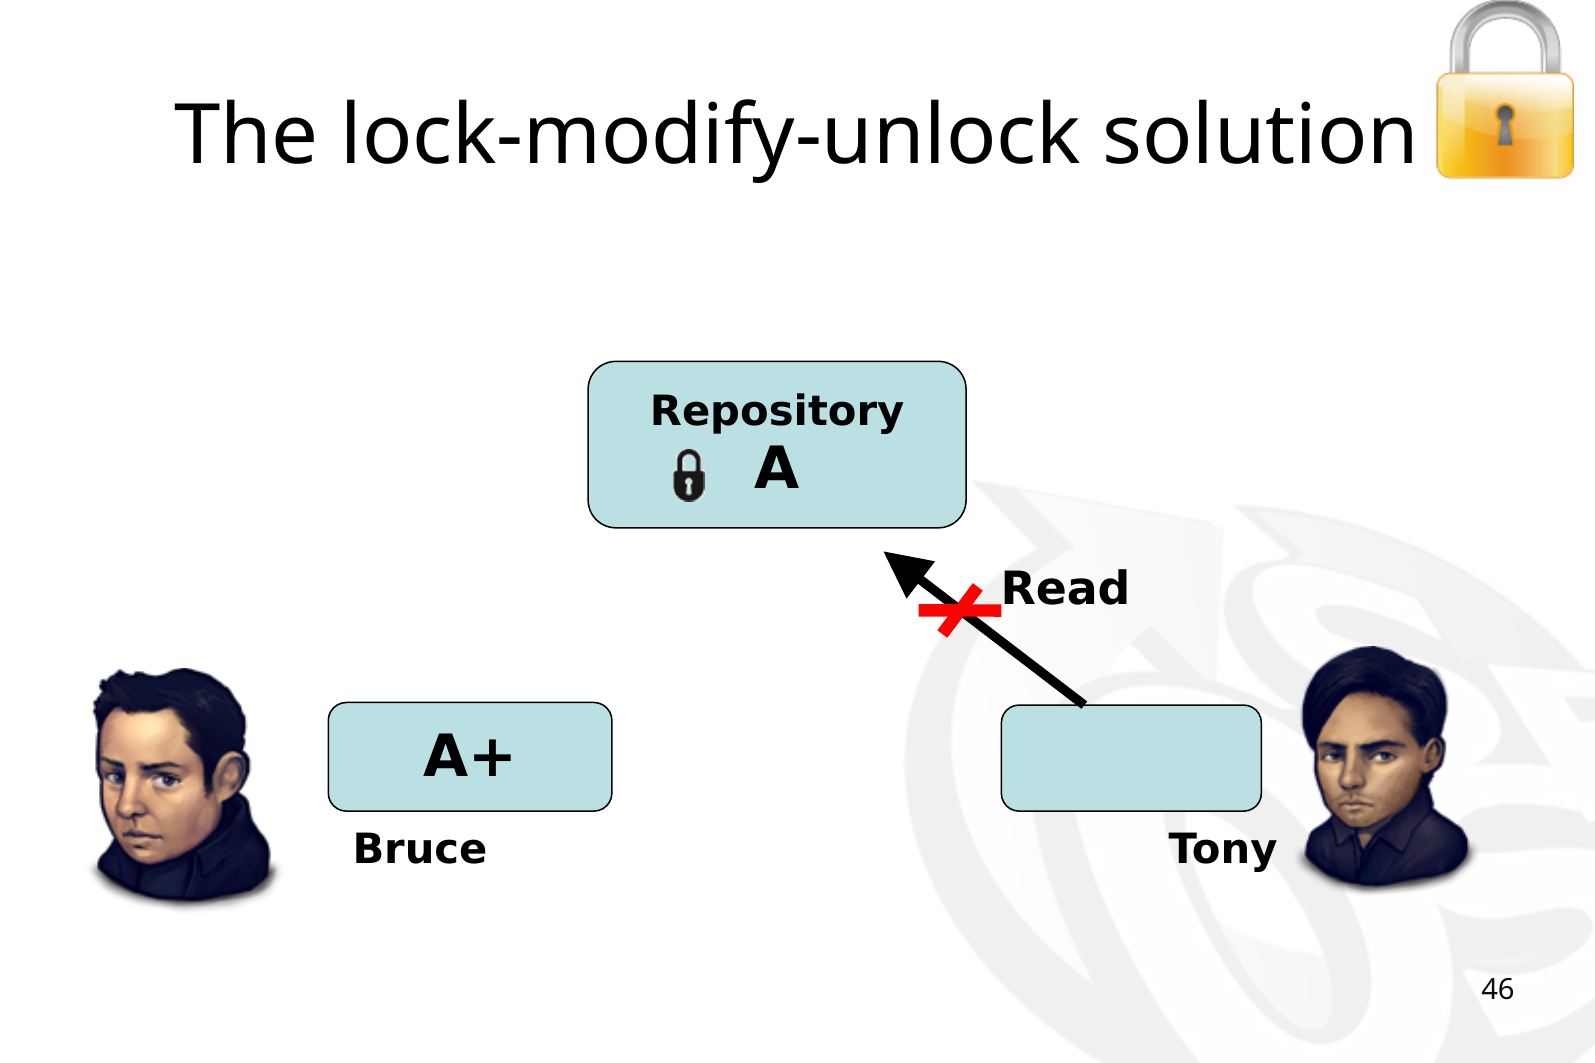

# The lock-modify-unlock solution
Repository
A
Read
A+
Bruce	 Tony
46